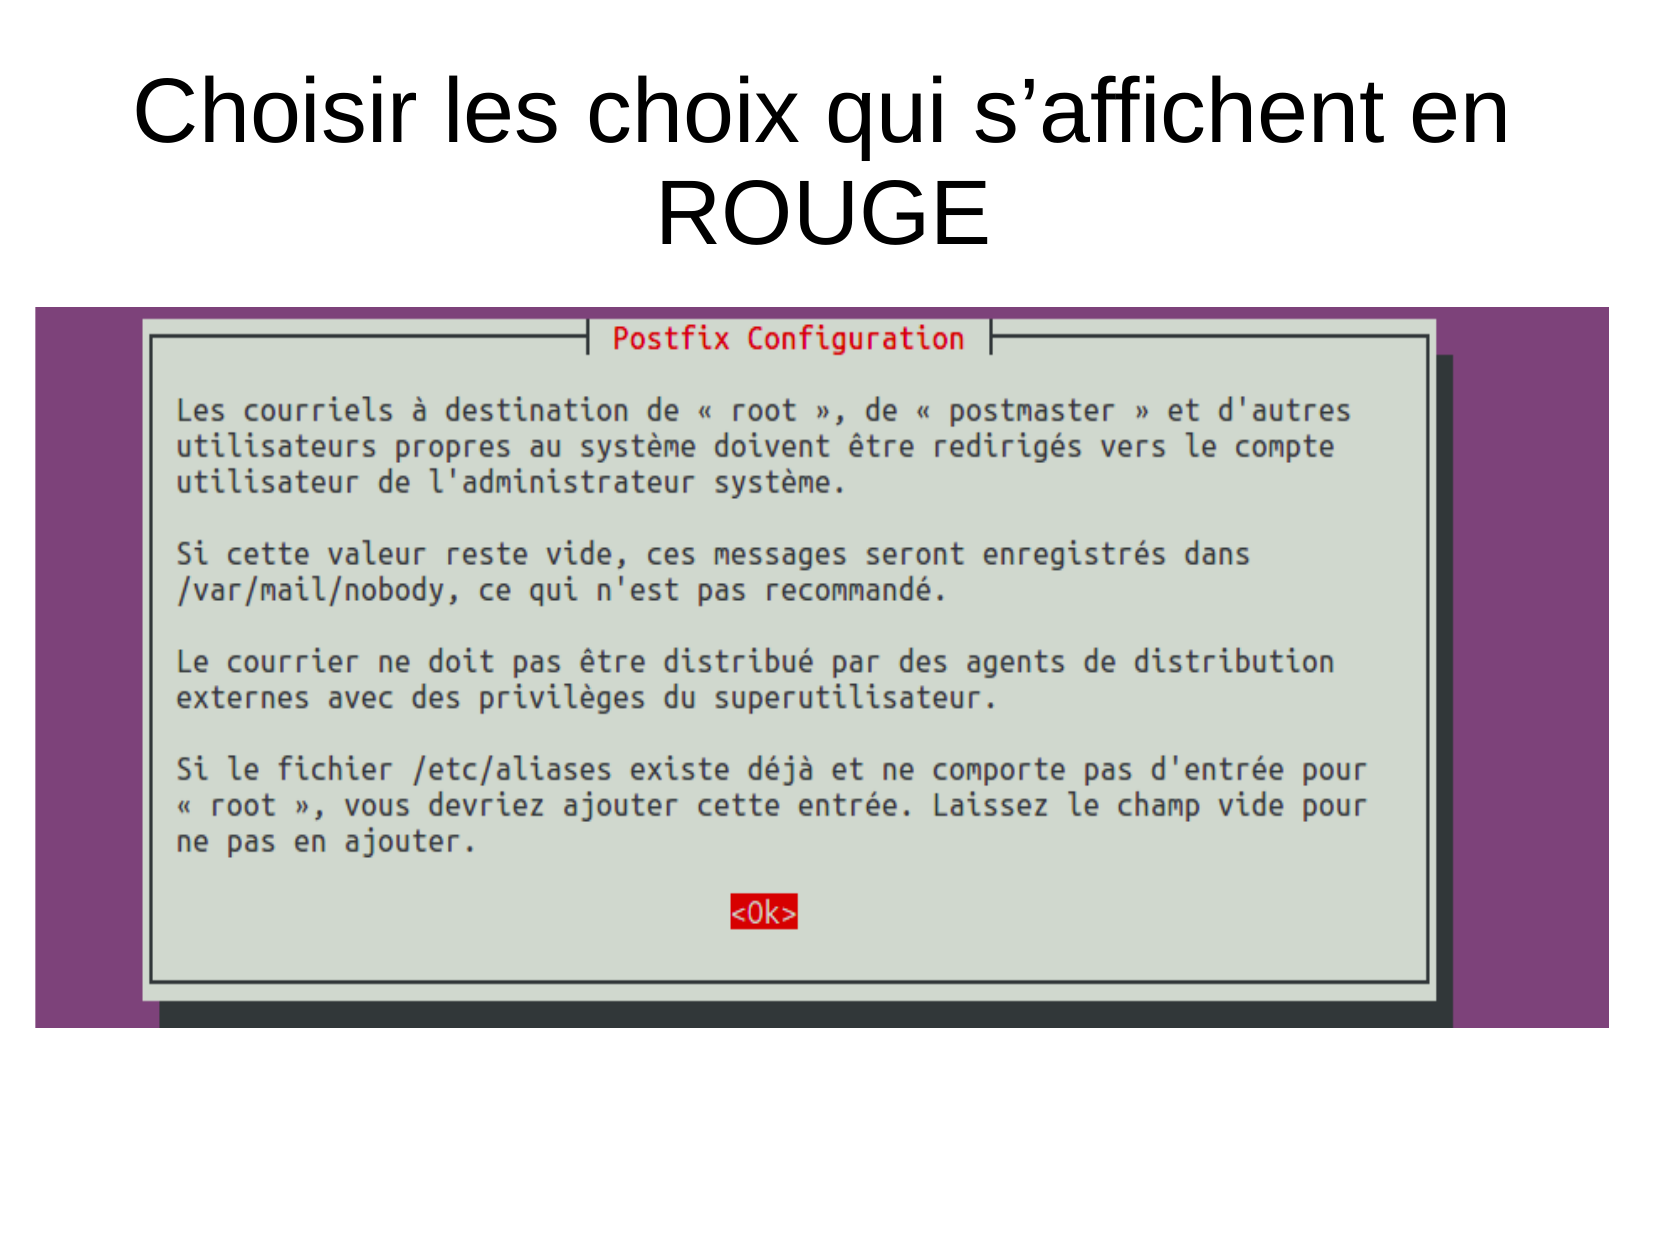

Choisir les choix qui s’affichent en ROUGE